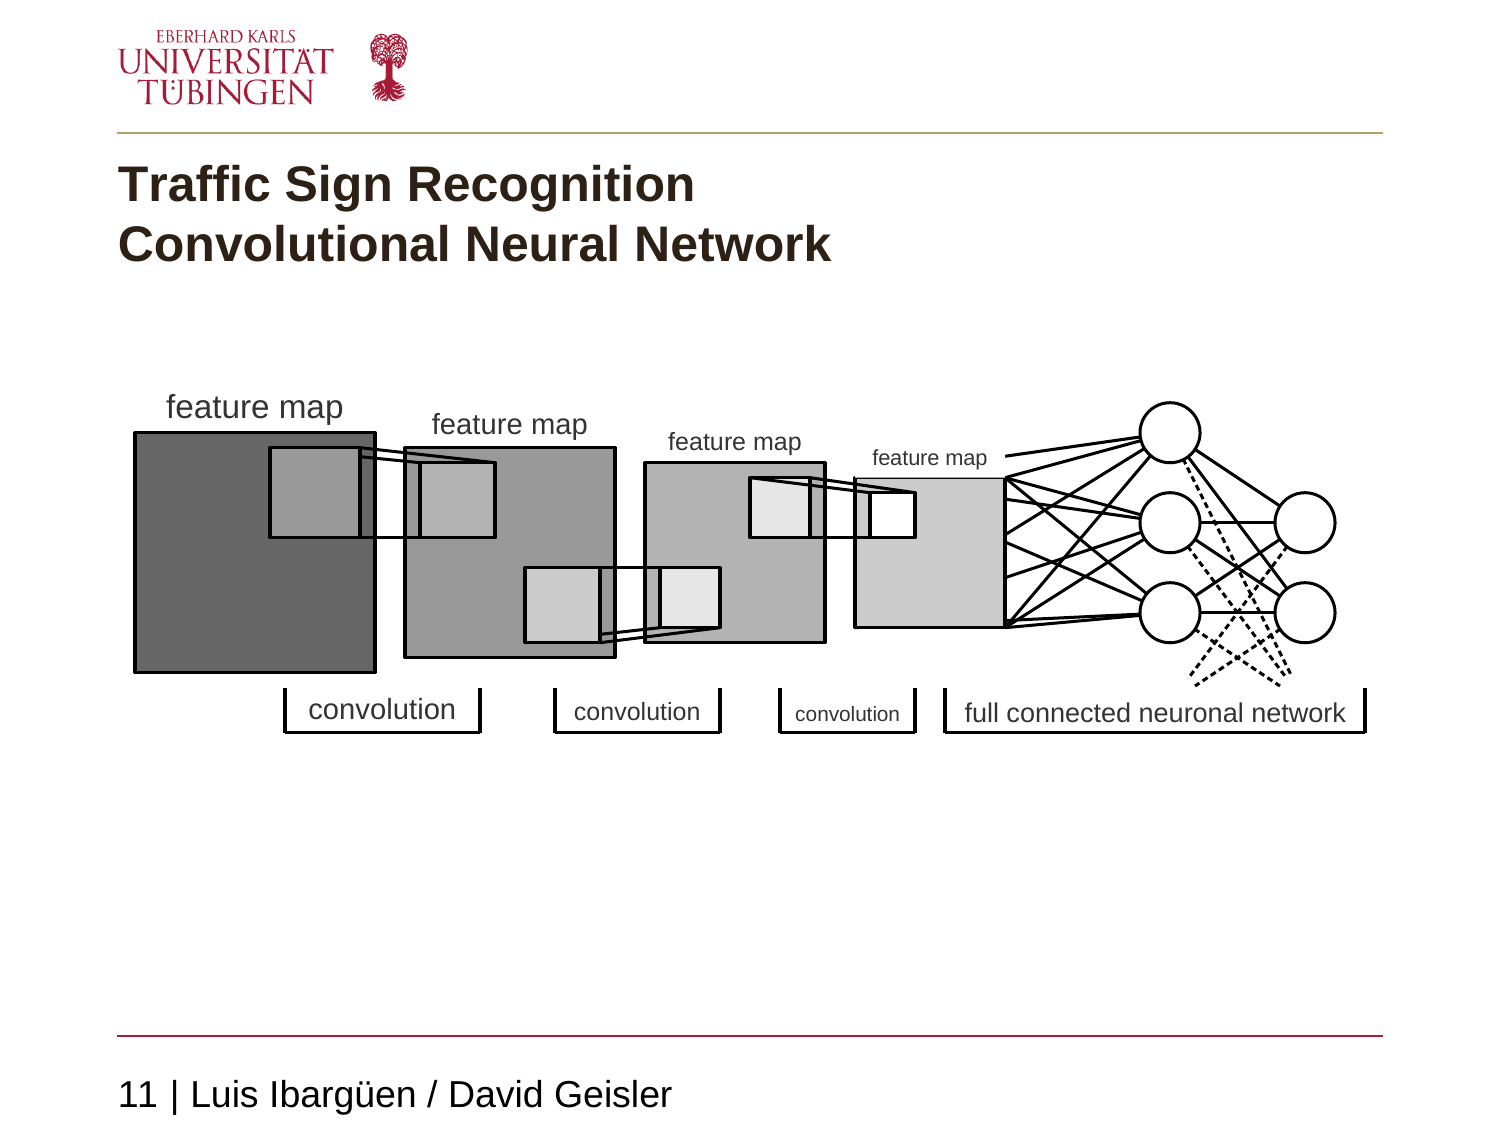

# Traffic Sign Recognition Convolutional Neural Network
feature map
feature map
feature map
feature map
convolution
full connected neuronal network
convolution
convolution
11